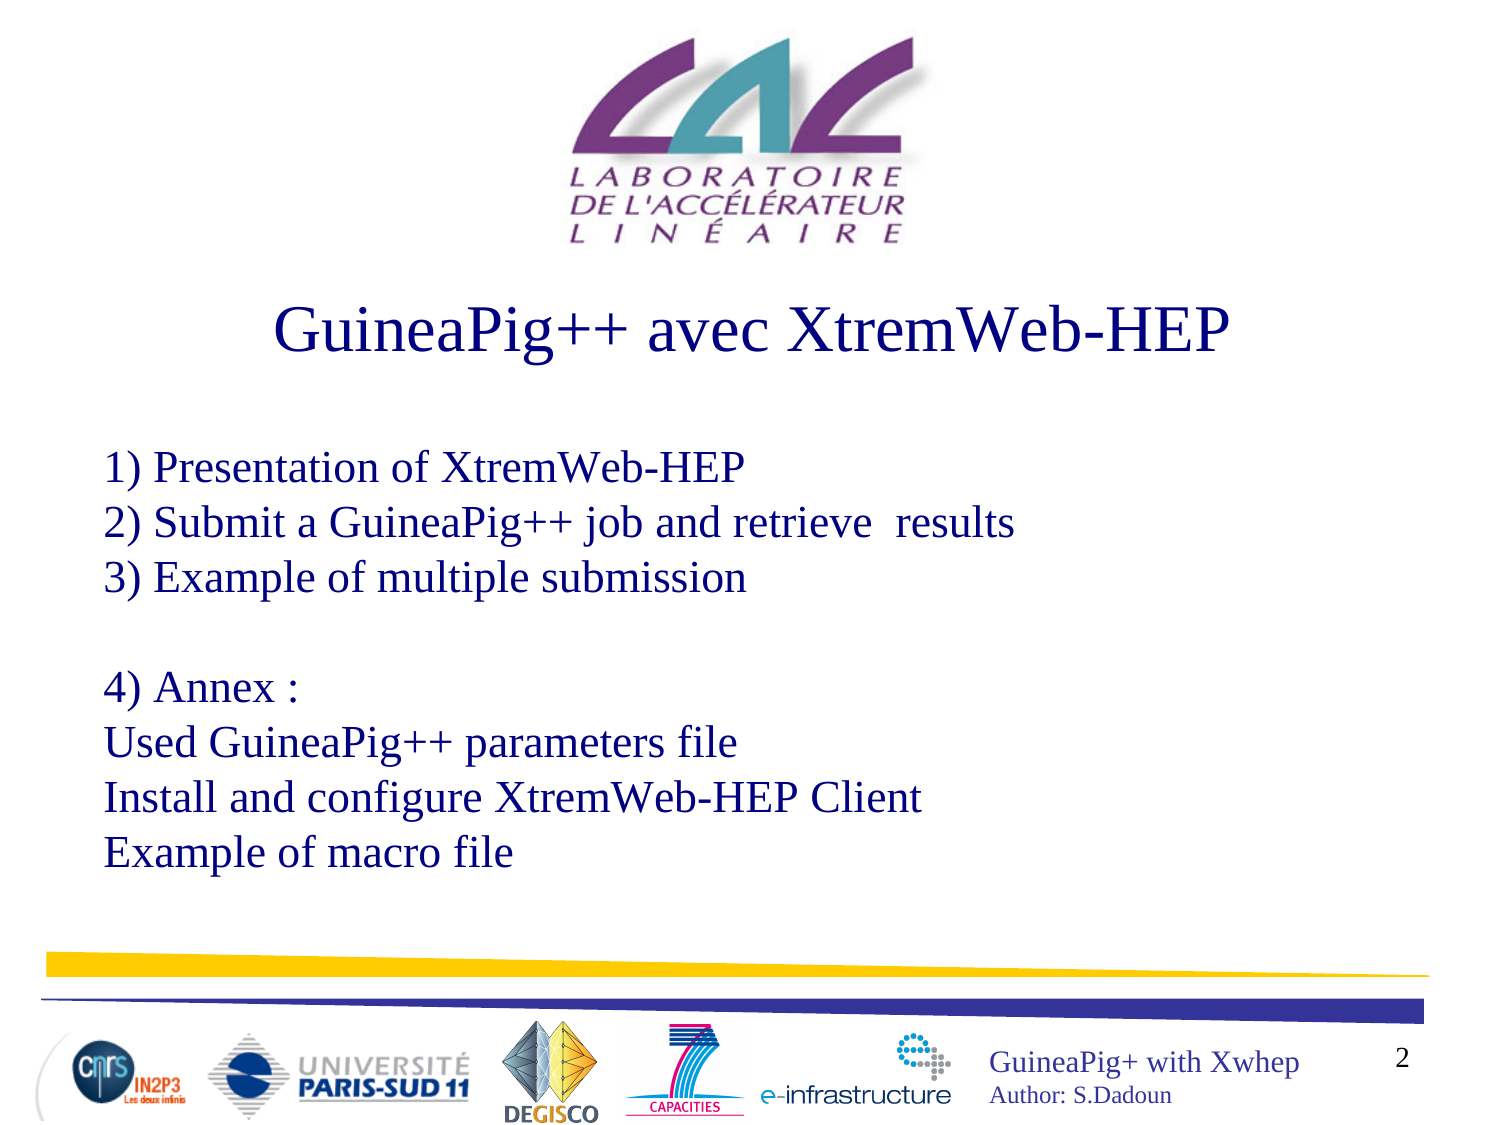

GuineaPig++ avec XtremWeb-HEP
#
 Presentation of XtremWeb-HEP
 Submit a GuineaPig++ job and retrieve results
 Example of multiple submission
 Annex :
Used GuineaPig++ parameters file
Install and configure XtremWeb-HEP Client
Example of macro file
2